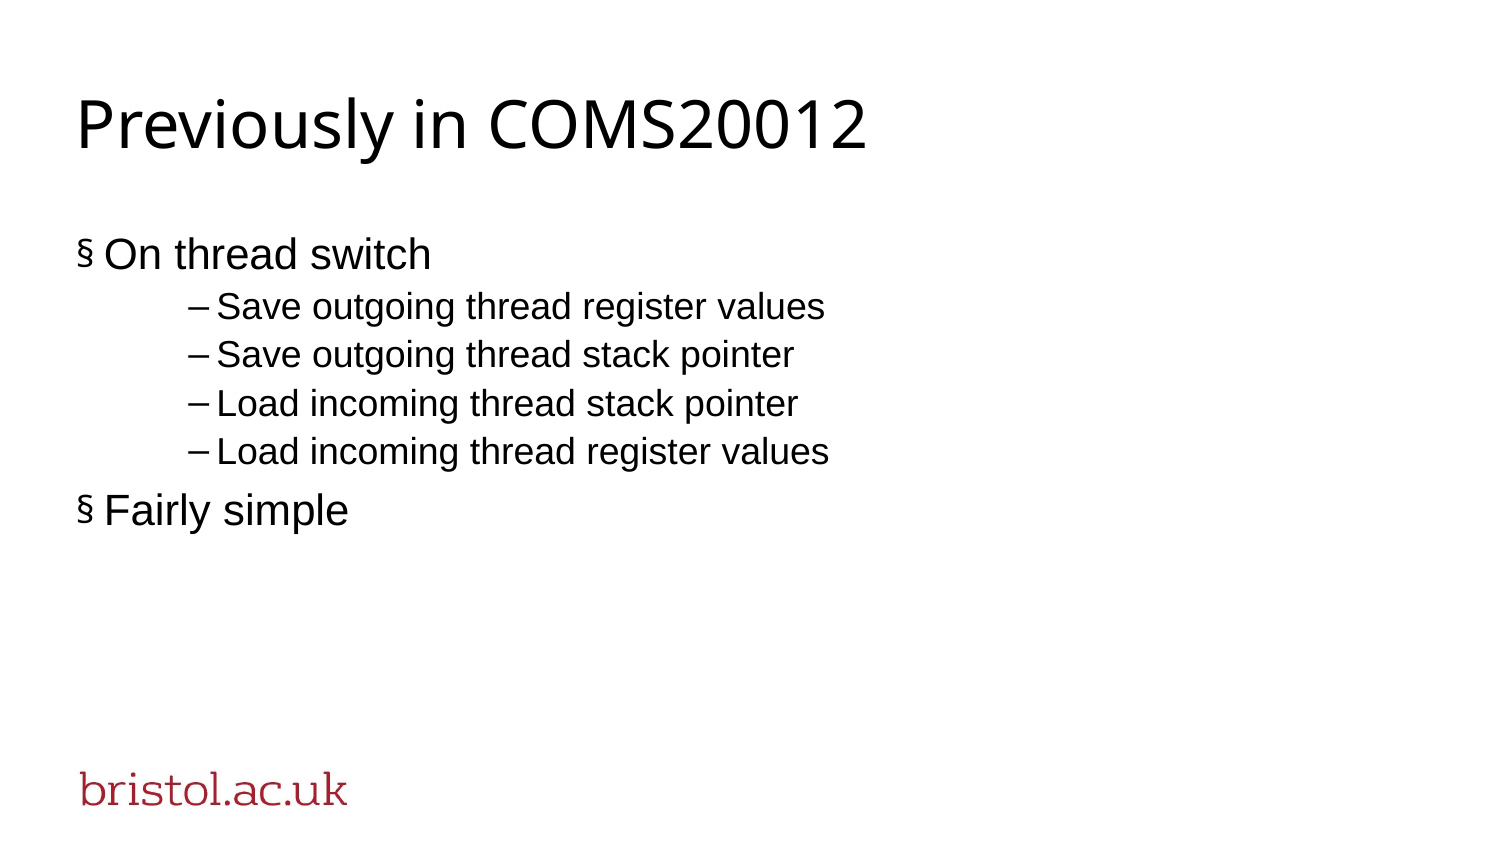

# Previously in COMS20012
On thread switch
Save outgoing thread register values
Save outgoing thread stack pointer
Load incoming thread stack pointer
Load incoming thread register values
Fairly simple